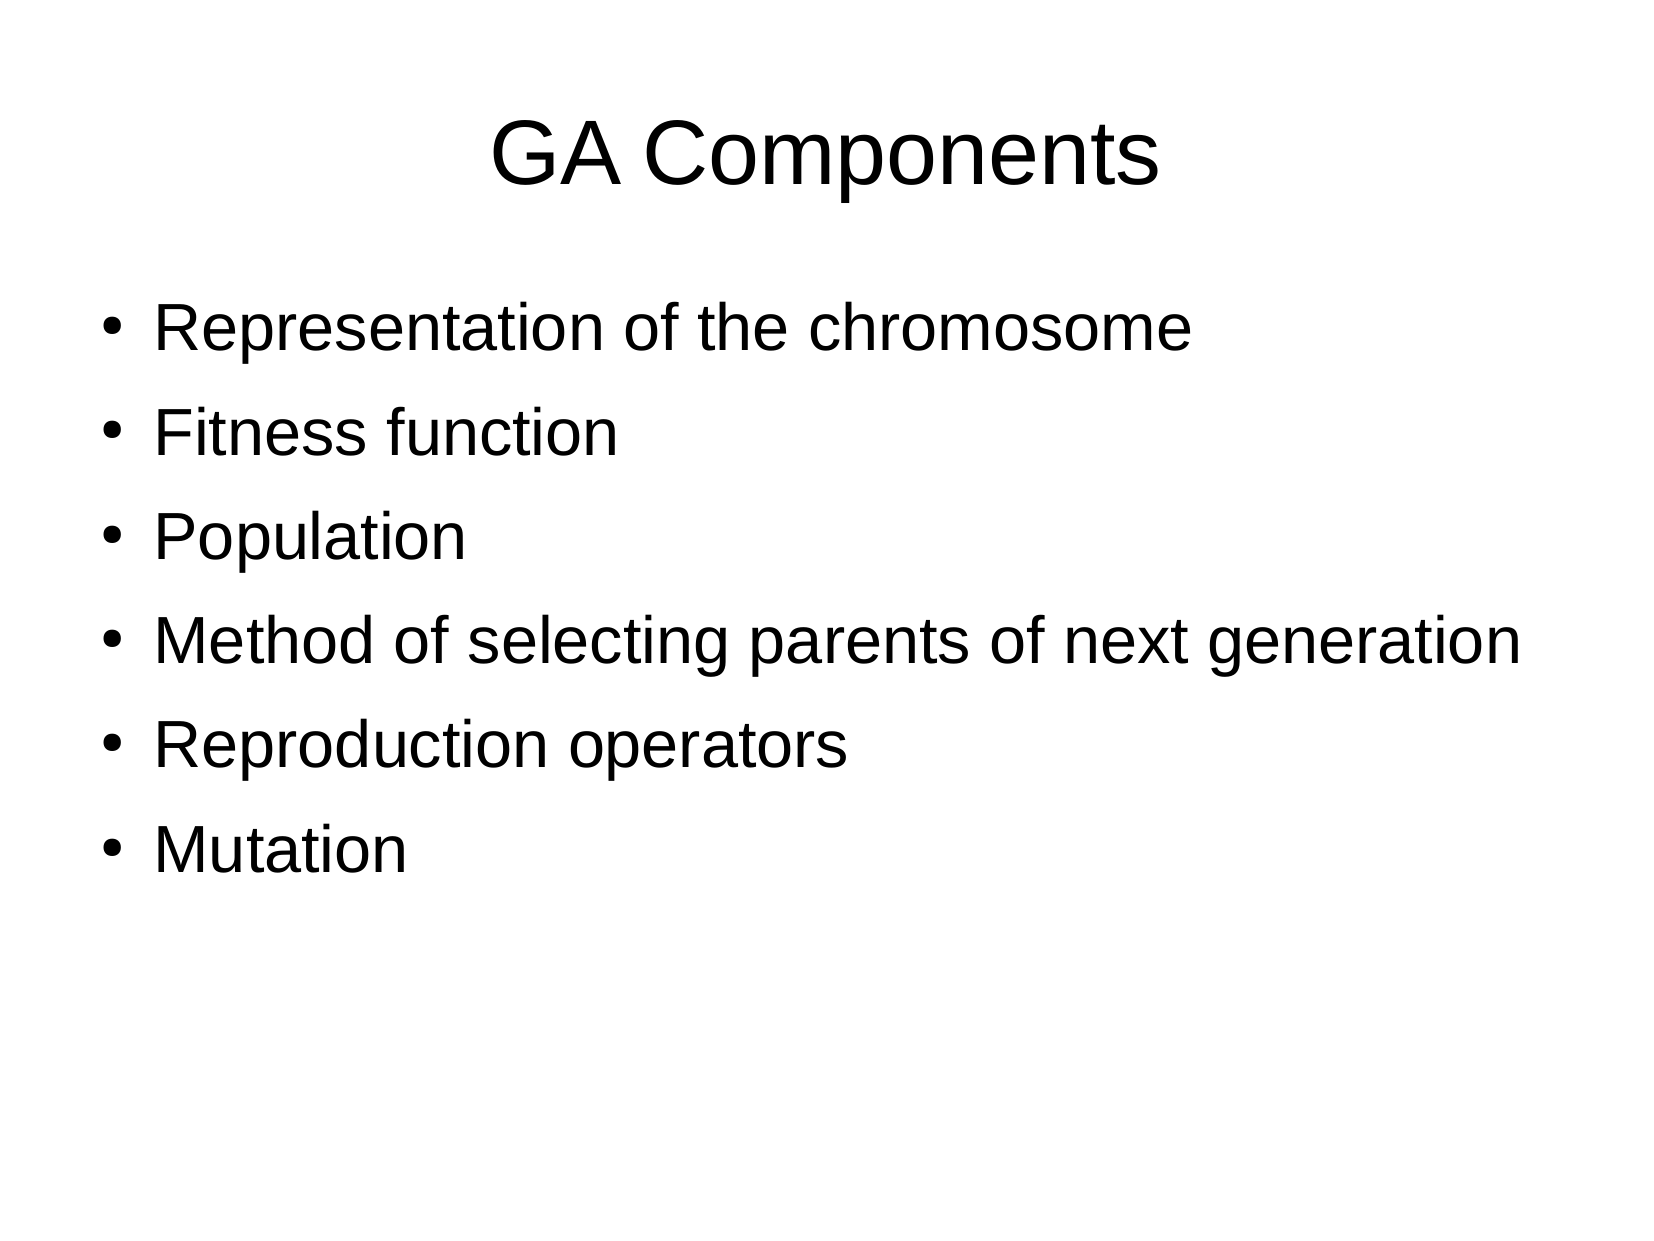

# GA Components
Representation of the chromosome
Fitness function
Population
Method of selecting parents of next generation
Reproduction operators
Mutation